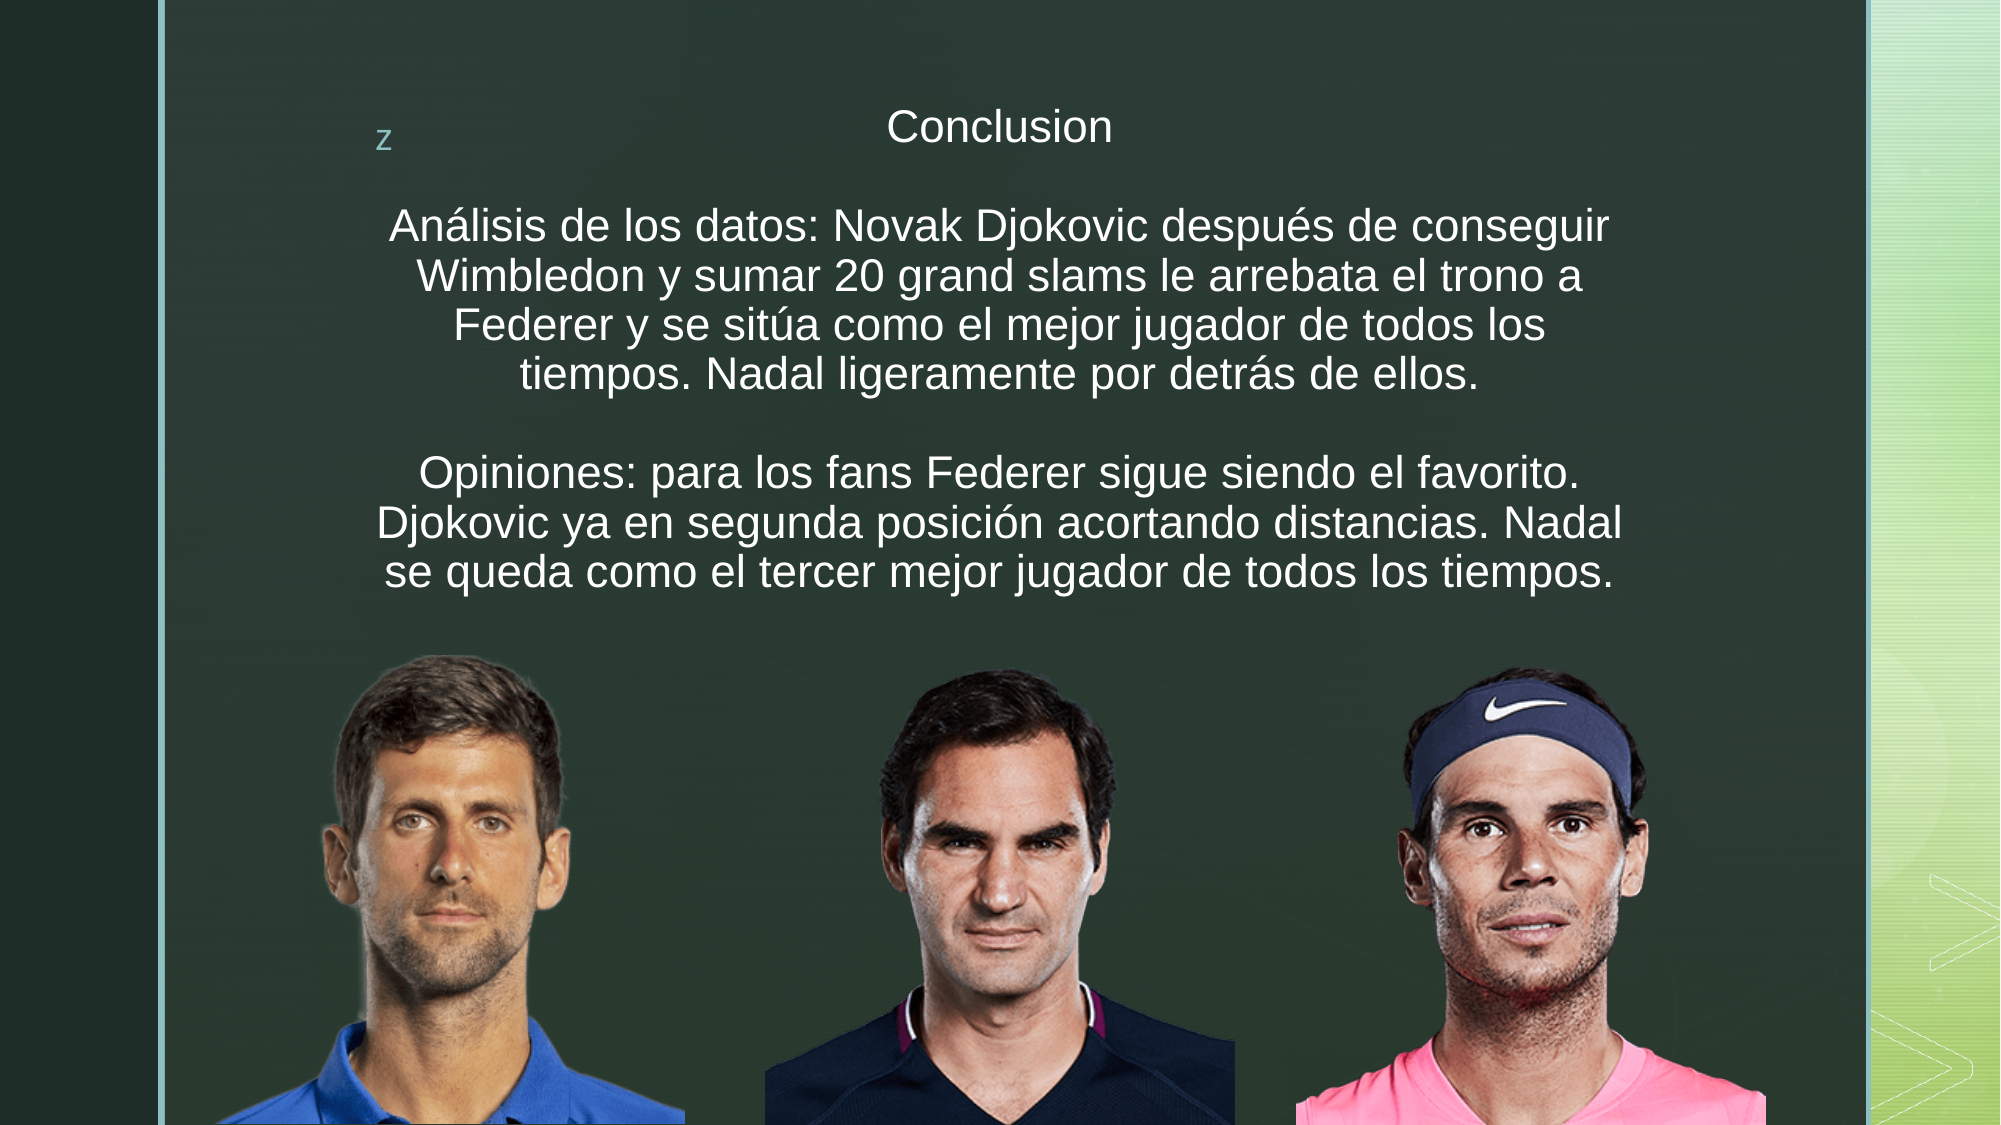

# Conclusion Análisis de los datos: Novak Djokovic después de conseguir Wimbledon y sumar 20 grand slams le arrebata el trono a Federer y se sitúa como el mejor jugador de todos los tiempos. Nadal ligeramente por detrás de ellos. Opiniones: para los fans Federer sigue siendo el favorito. Djokovic ya en segunda posición acortando distancias. Nadal se queda como el tercer mejor jugador de todos los tiempos.